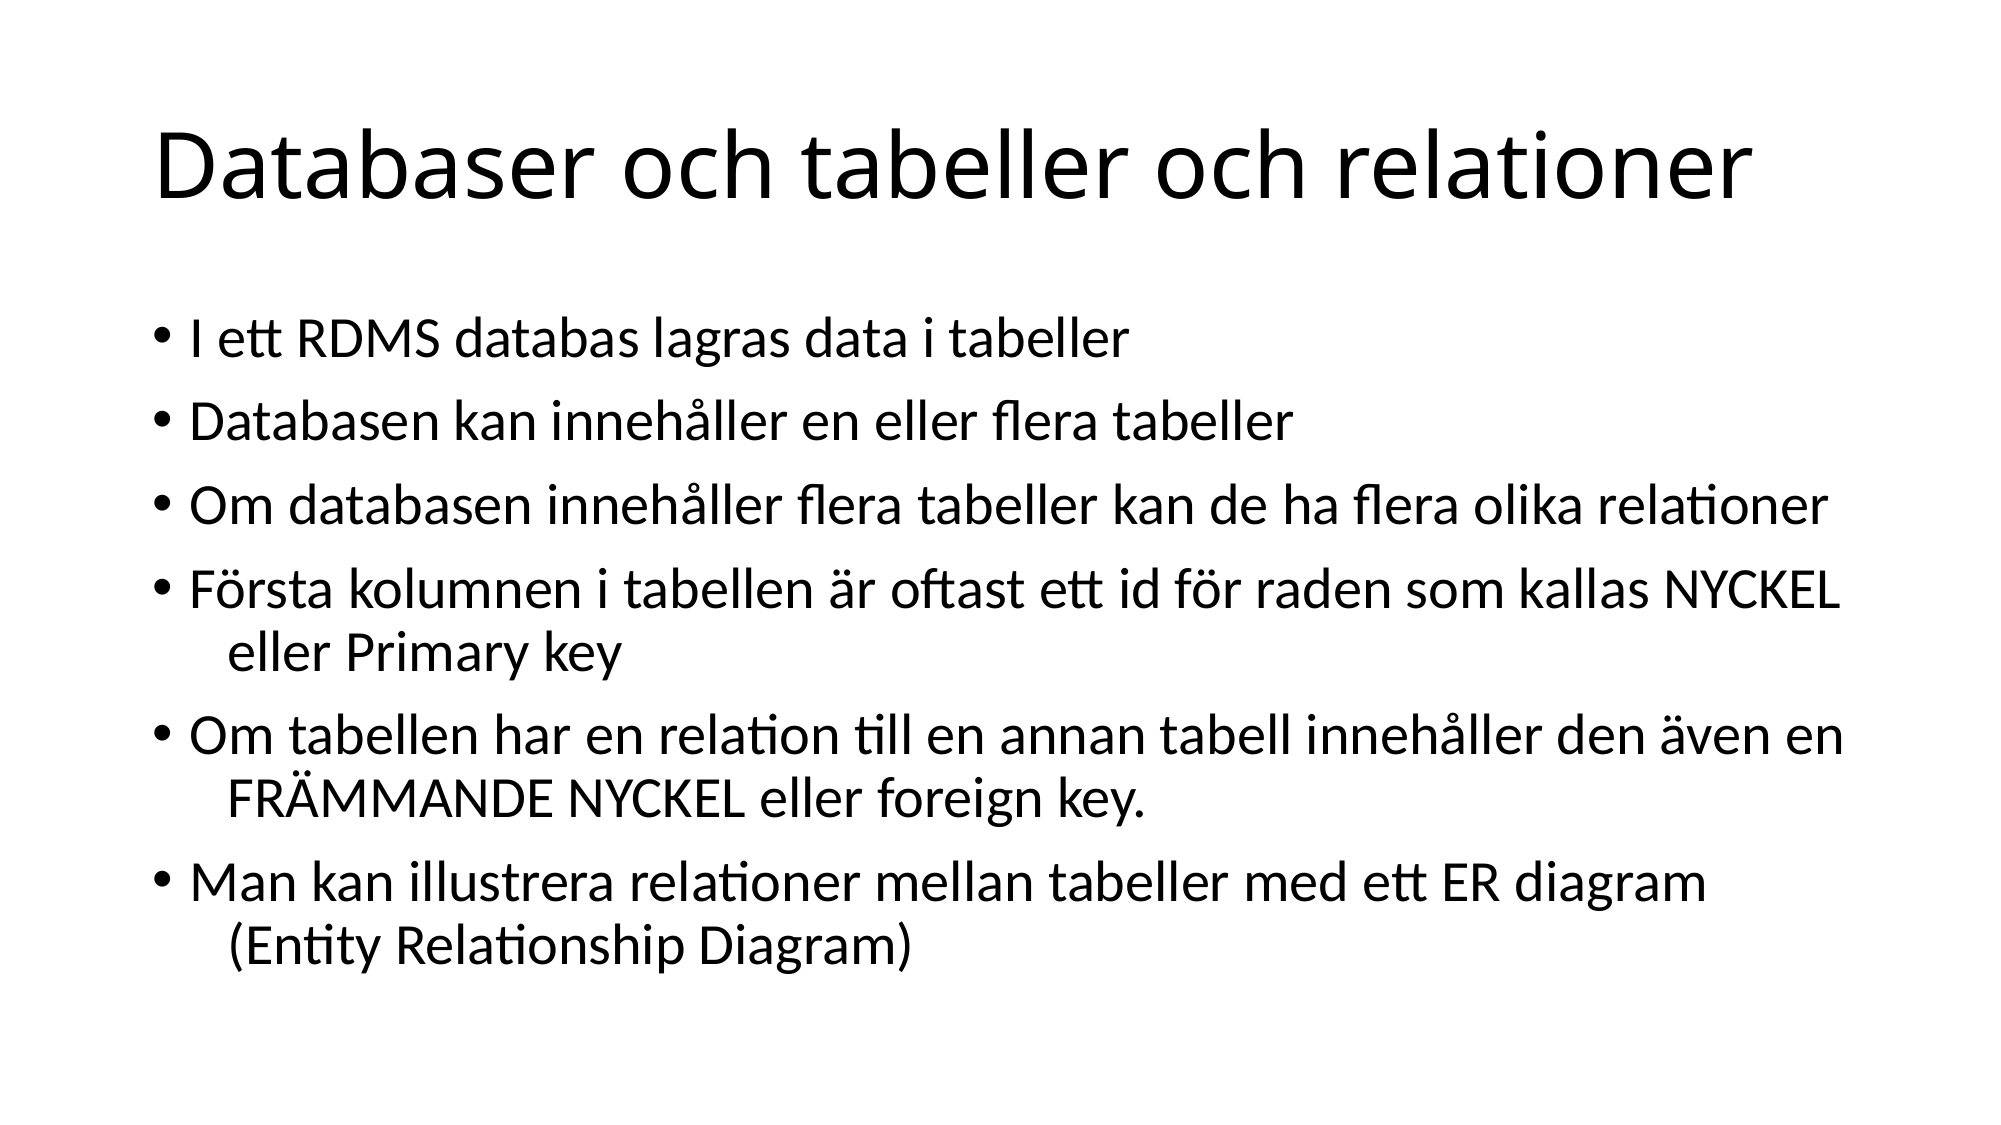

# Databaser och tabeller och relationer
I ett RDMS databas lagras data i tabeller
Databasen kan innehåller en eller flera tabeller
Om databasen innehåller flera tabeller kan de ha flera olika relationer
Första kolumnen i tabellen är oftast ett id för raden som kallas NYCKEL eller Primary key
Om tabellen har en relation till en annan tabell innehåller den även en FRÄMMANDE NYCKEL eller foreign key.
Man kan illustrera relationer mellan tabeller med ett ER diagram (Entity Relationship Diagram)